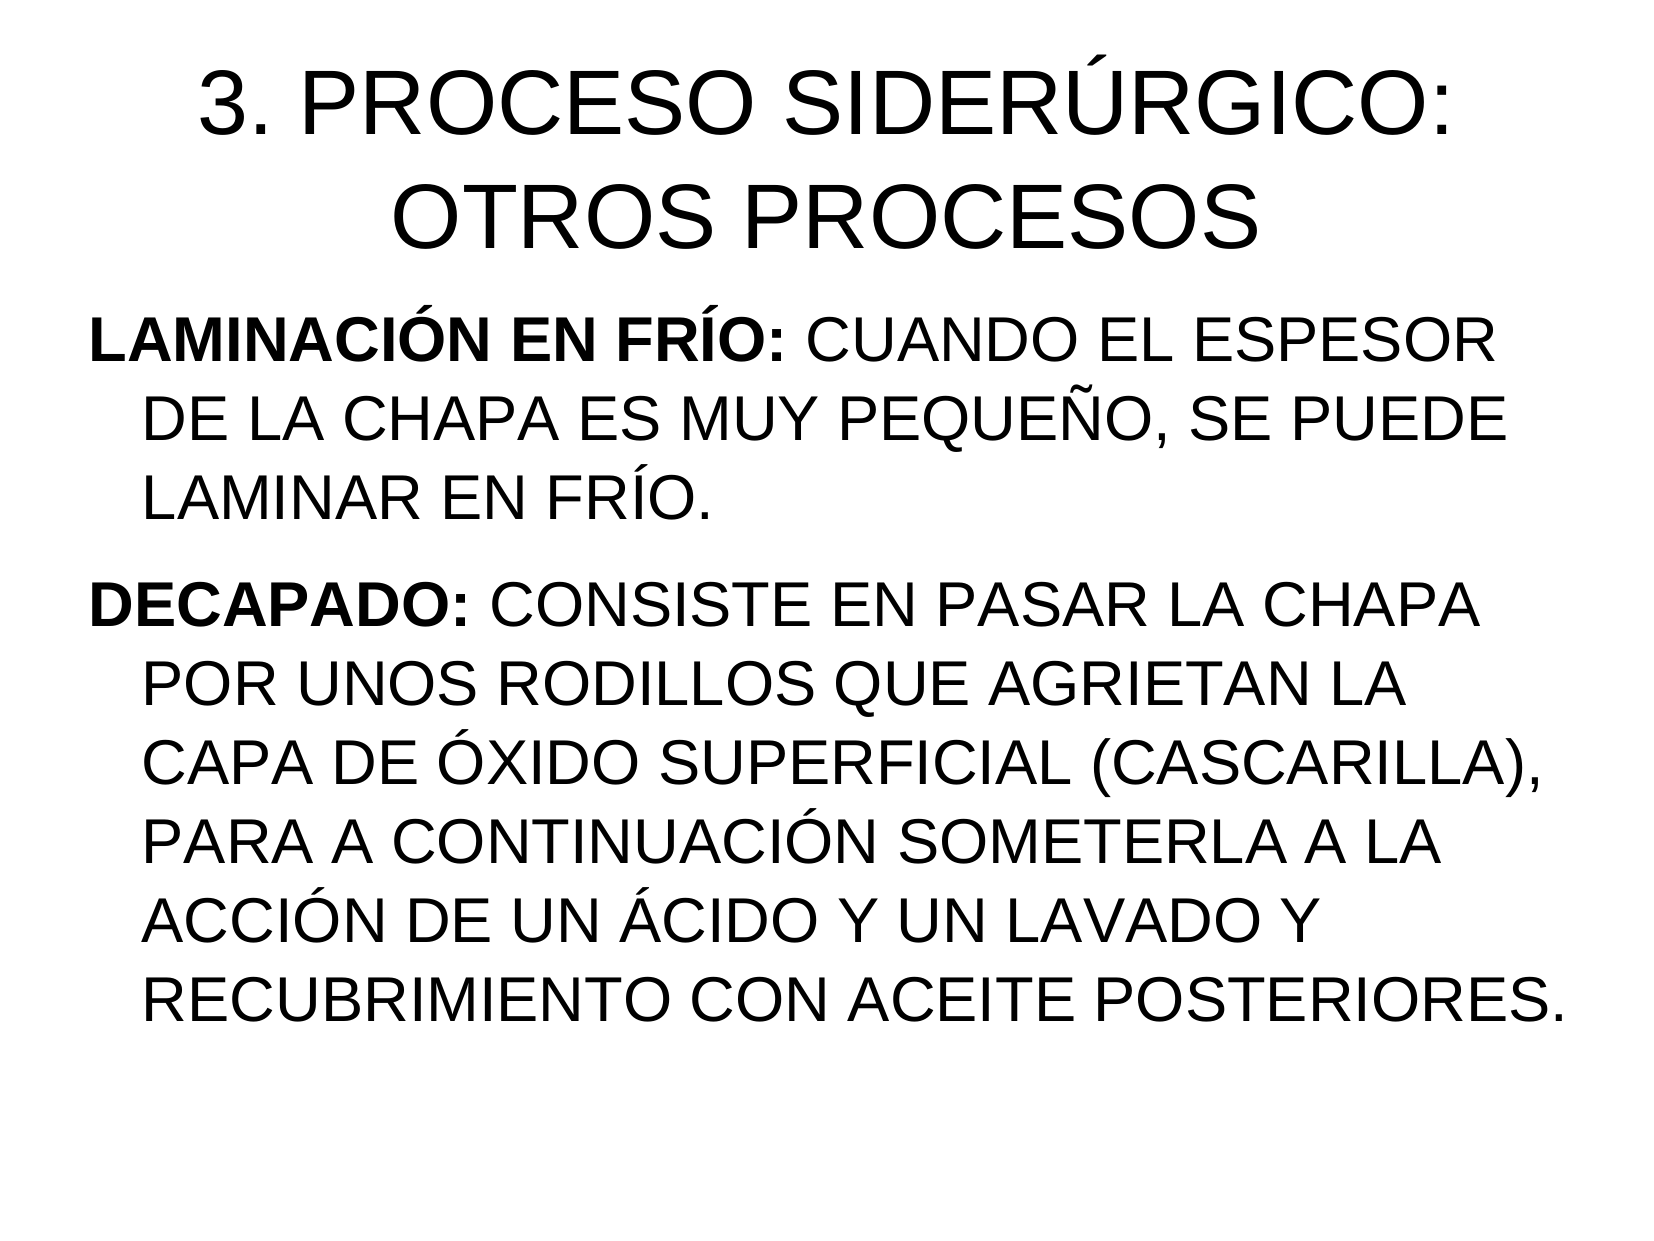

# 3. PROCESO SIDERÚRGICO: OTROS PROCESOS
LAMINACIÓN EN FRÍO: CUANDO EL ESPESOR DE LA CHAPA ES MUY PEQUEÑO, SE PUEDE LAMINAR EN FRÍO.
DECAPADO: CONSISTE EN PASAR LA CHAPA POR UNOS RODILLOS QUE AGRIETAN LA CAPA DE ÓXIDO SUPERFICIAL (CASCARILLA), PARA A CONTINUACIÓN SOMETERLA A LA ACCIÓN DE UN ÁCIDO Y UN LAVADO Y RECUBRIMIENTO CON ACEITE POSTERIORES.